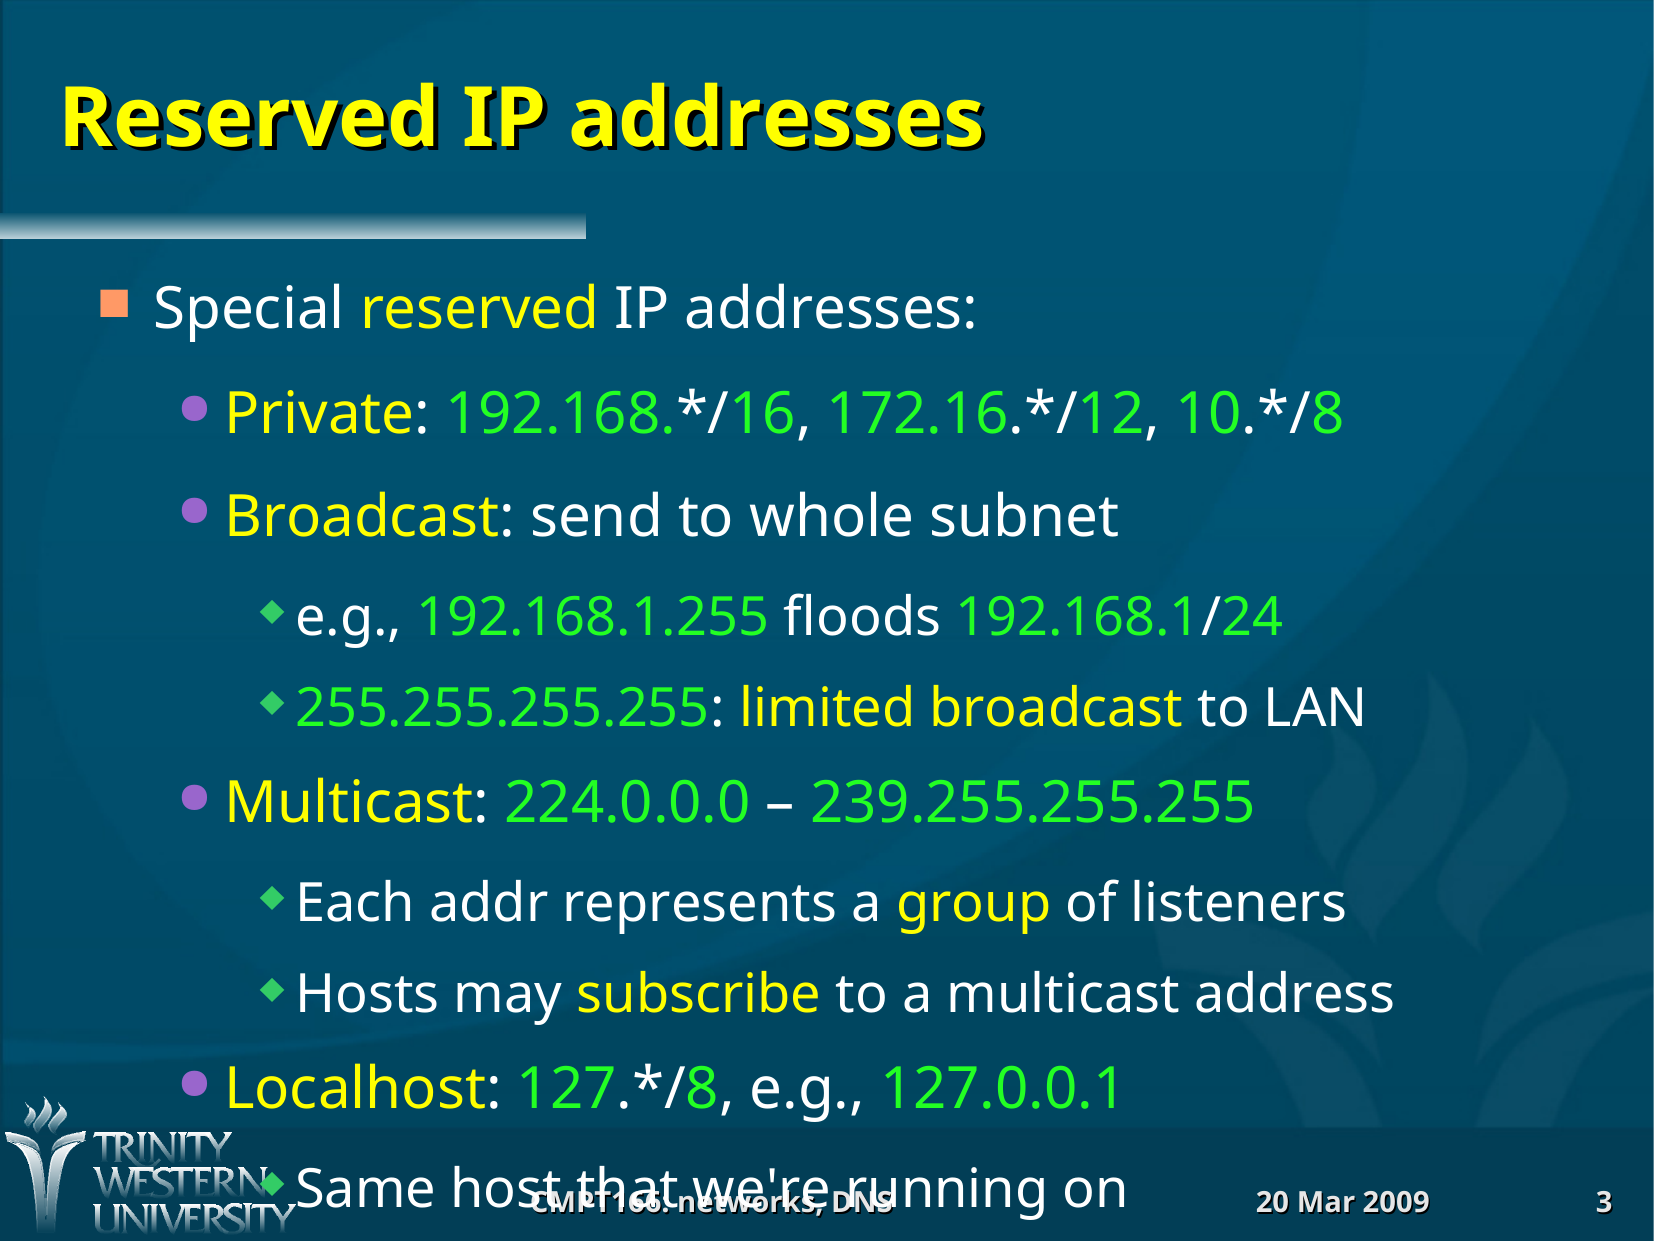

# Reserved IP addresses
Special reserved IP addresses:
Private: 192.168.*/16, 172.16.*/12, 10.*/8
Broadcast: send to whole subnet
e.g., 192.168.1.255 floods 192.168.1/24
255.255.255.255: limited broadcast to LAN
Multicast: 224.0.0.0 – 239.255.255.255
Each addr represents a group of listeners
Hosts may subscribe to a multicast address
Localhost: 127.*/8, e.g., 127.0.0.1
Same host that we're running on
CMPT166: networks, DNS
20 Mar 2009
3